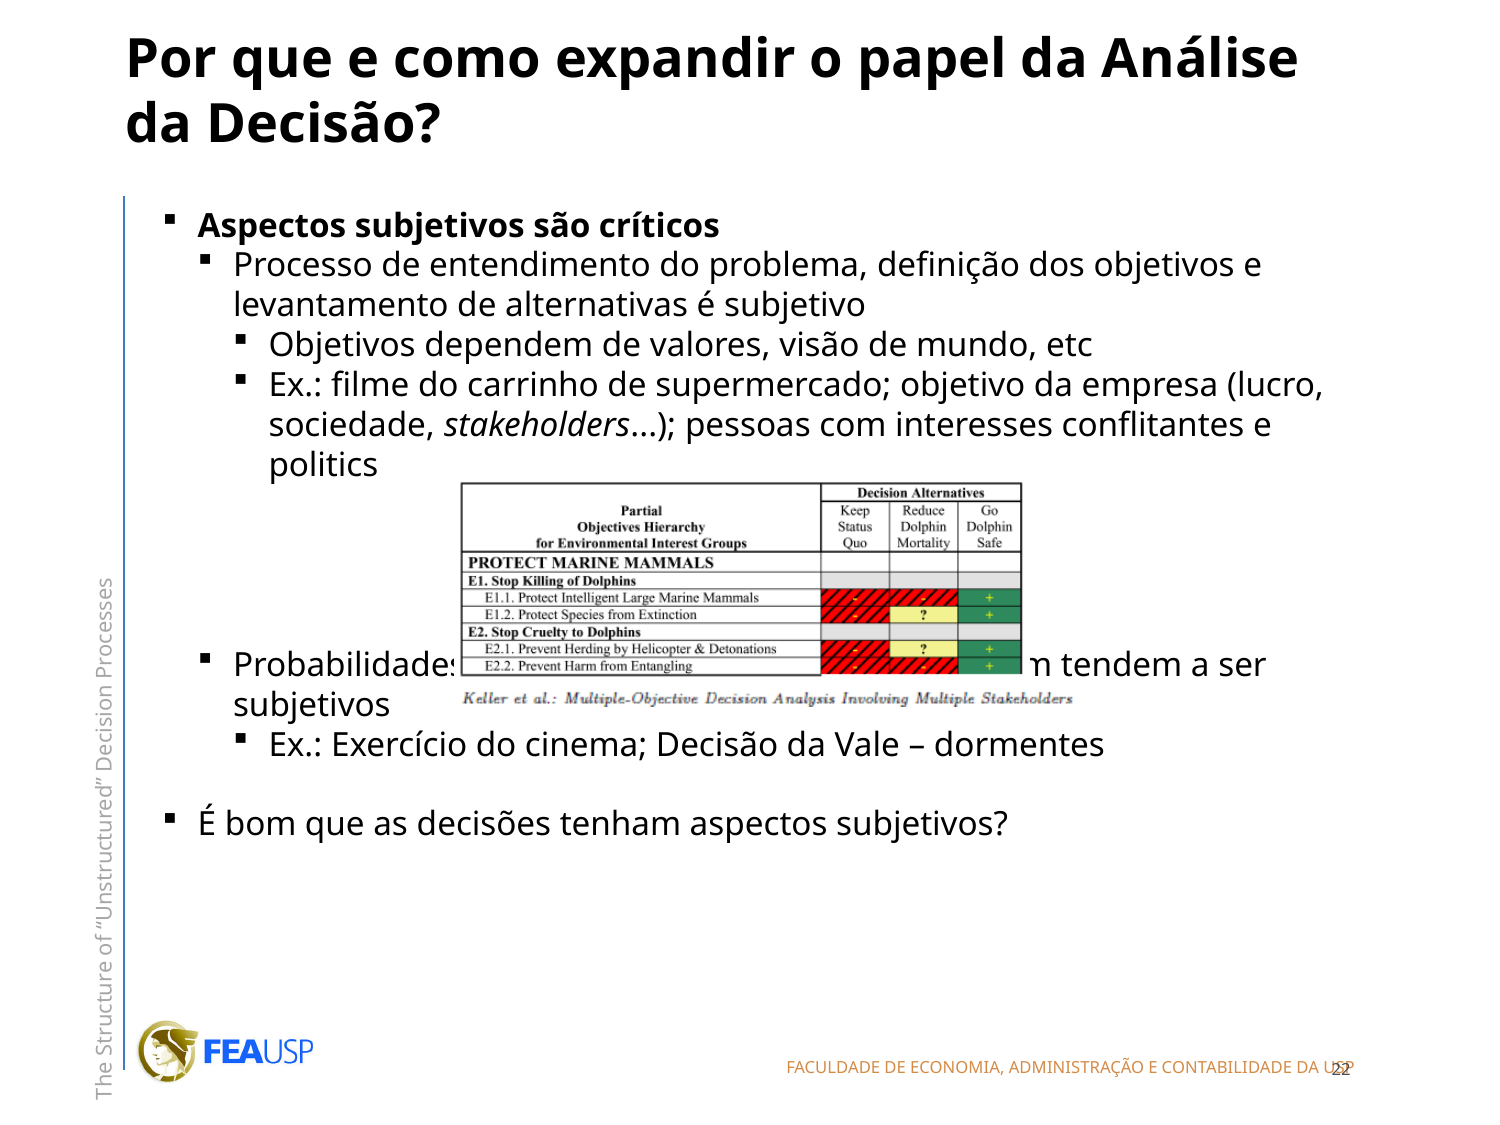

Por que e como expandir o papel da Análise da Decisão?
Aspectos subjetivos são críticos
Processo de entendimento do problema, definição dos objetivos e levantamento de alternativas é subjetivo
Objetivos dependem de valores, visão de mundo, etc
Ex.: filme do carrinho de supermercado; objetivo da empresa (lucro, sociedade, stakeholders...); pessoas com interesses conflitantes e politics
Probabilidades e “pesos” para cada objetivo também tendem a ser subjetivos
Ex.: Exercício do cinema; Decisão da Vale – dormentes
É bom que as decisões tenham aspectos subjetivos?